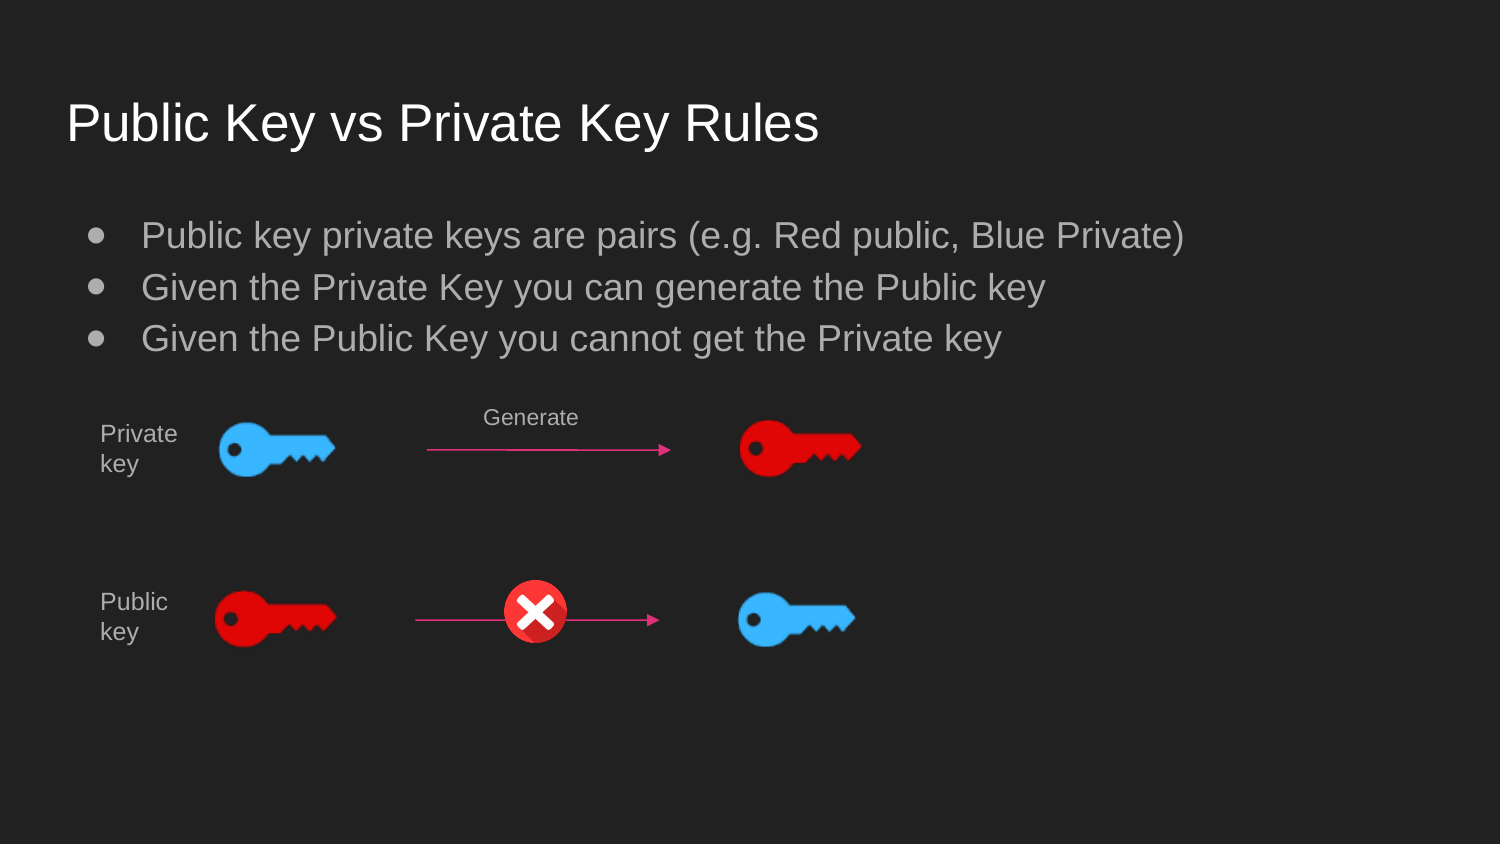

# Public Key vs Private Key Rules
Public key private keys are pairs (e.g. Red public, Blue Private)
Given the Private Key you can generate the Public key
Given the Public Key you cannot get the Private key
Generate
Private key
Public
key